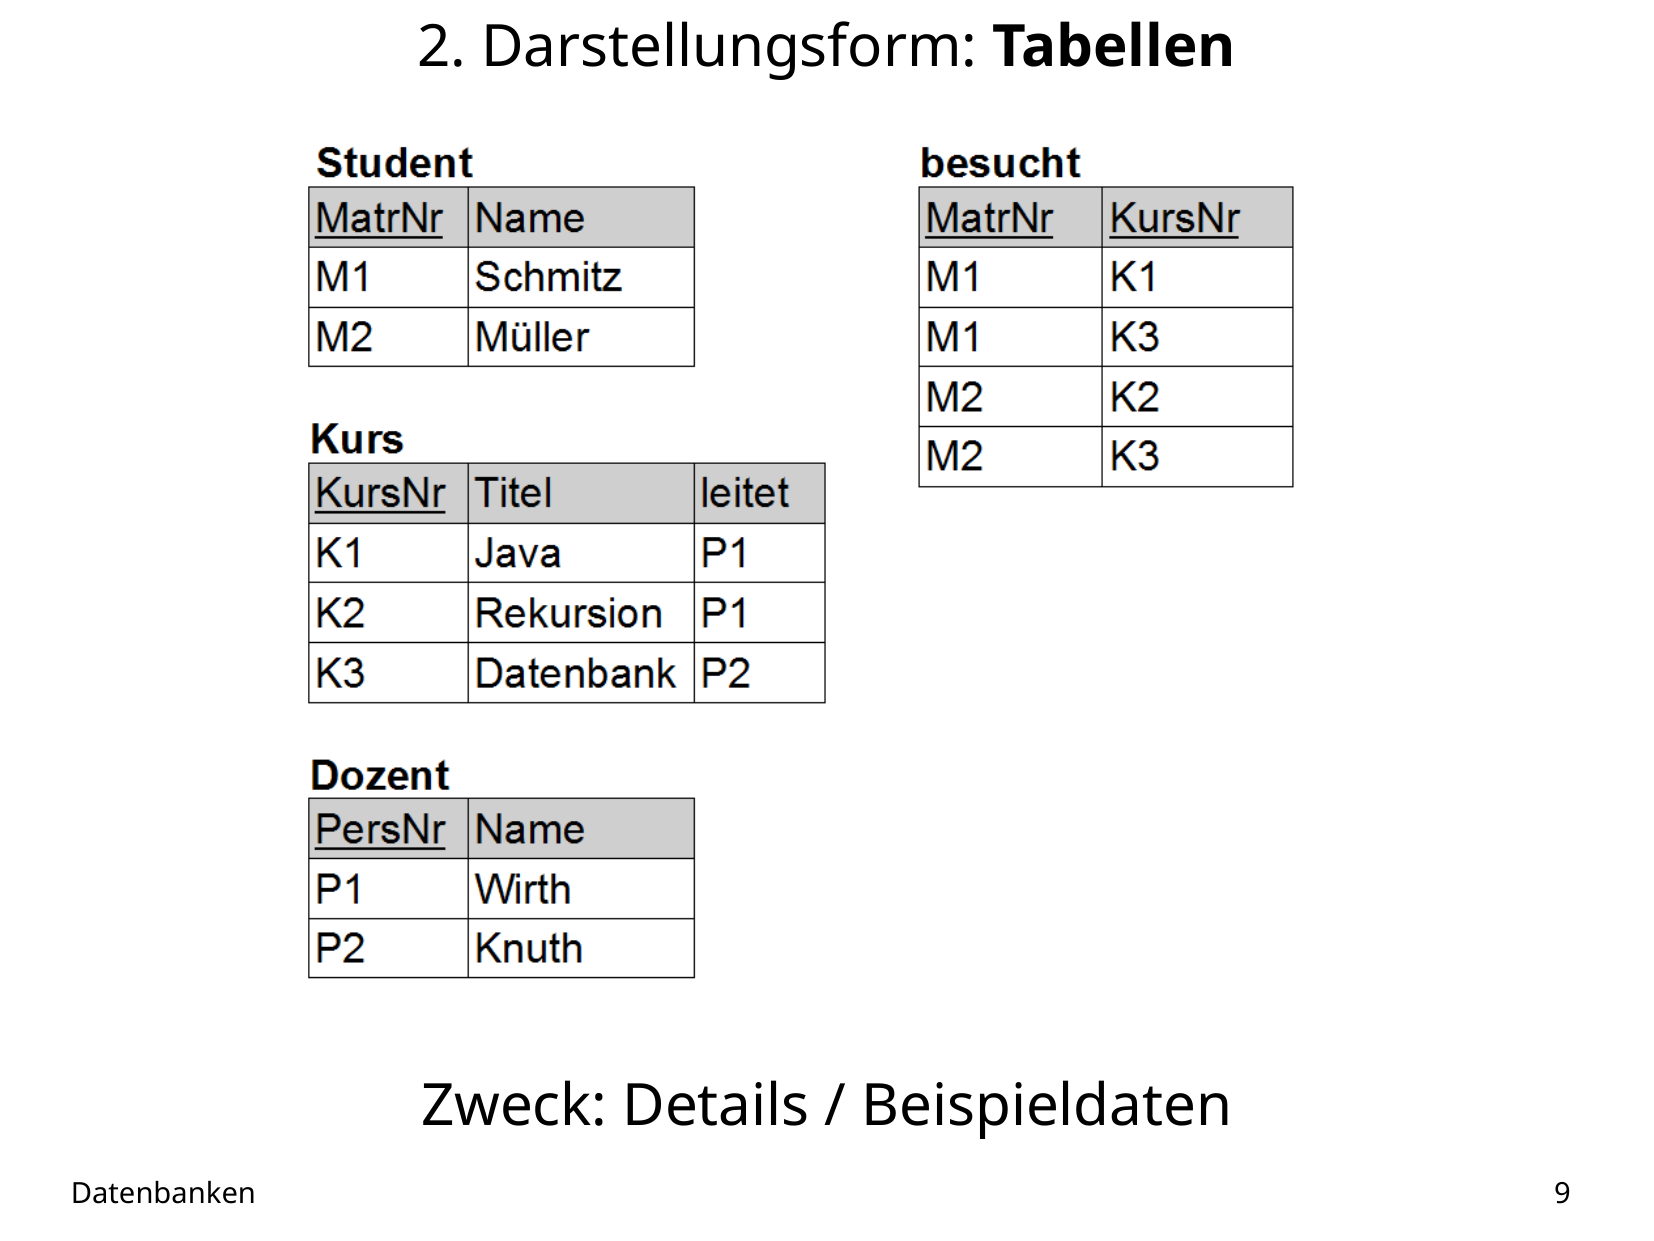

# 2. Darstellungsform: Tabellen
Zweck: Details / Beispieldaten
Datenbanken
9